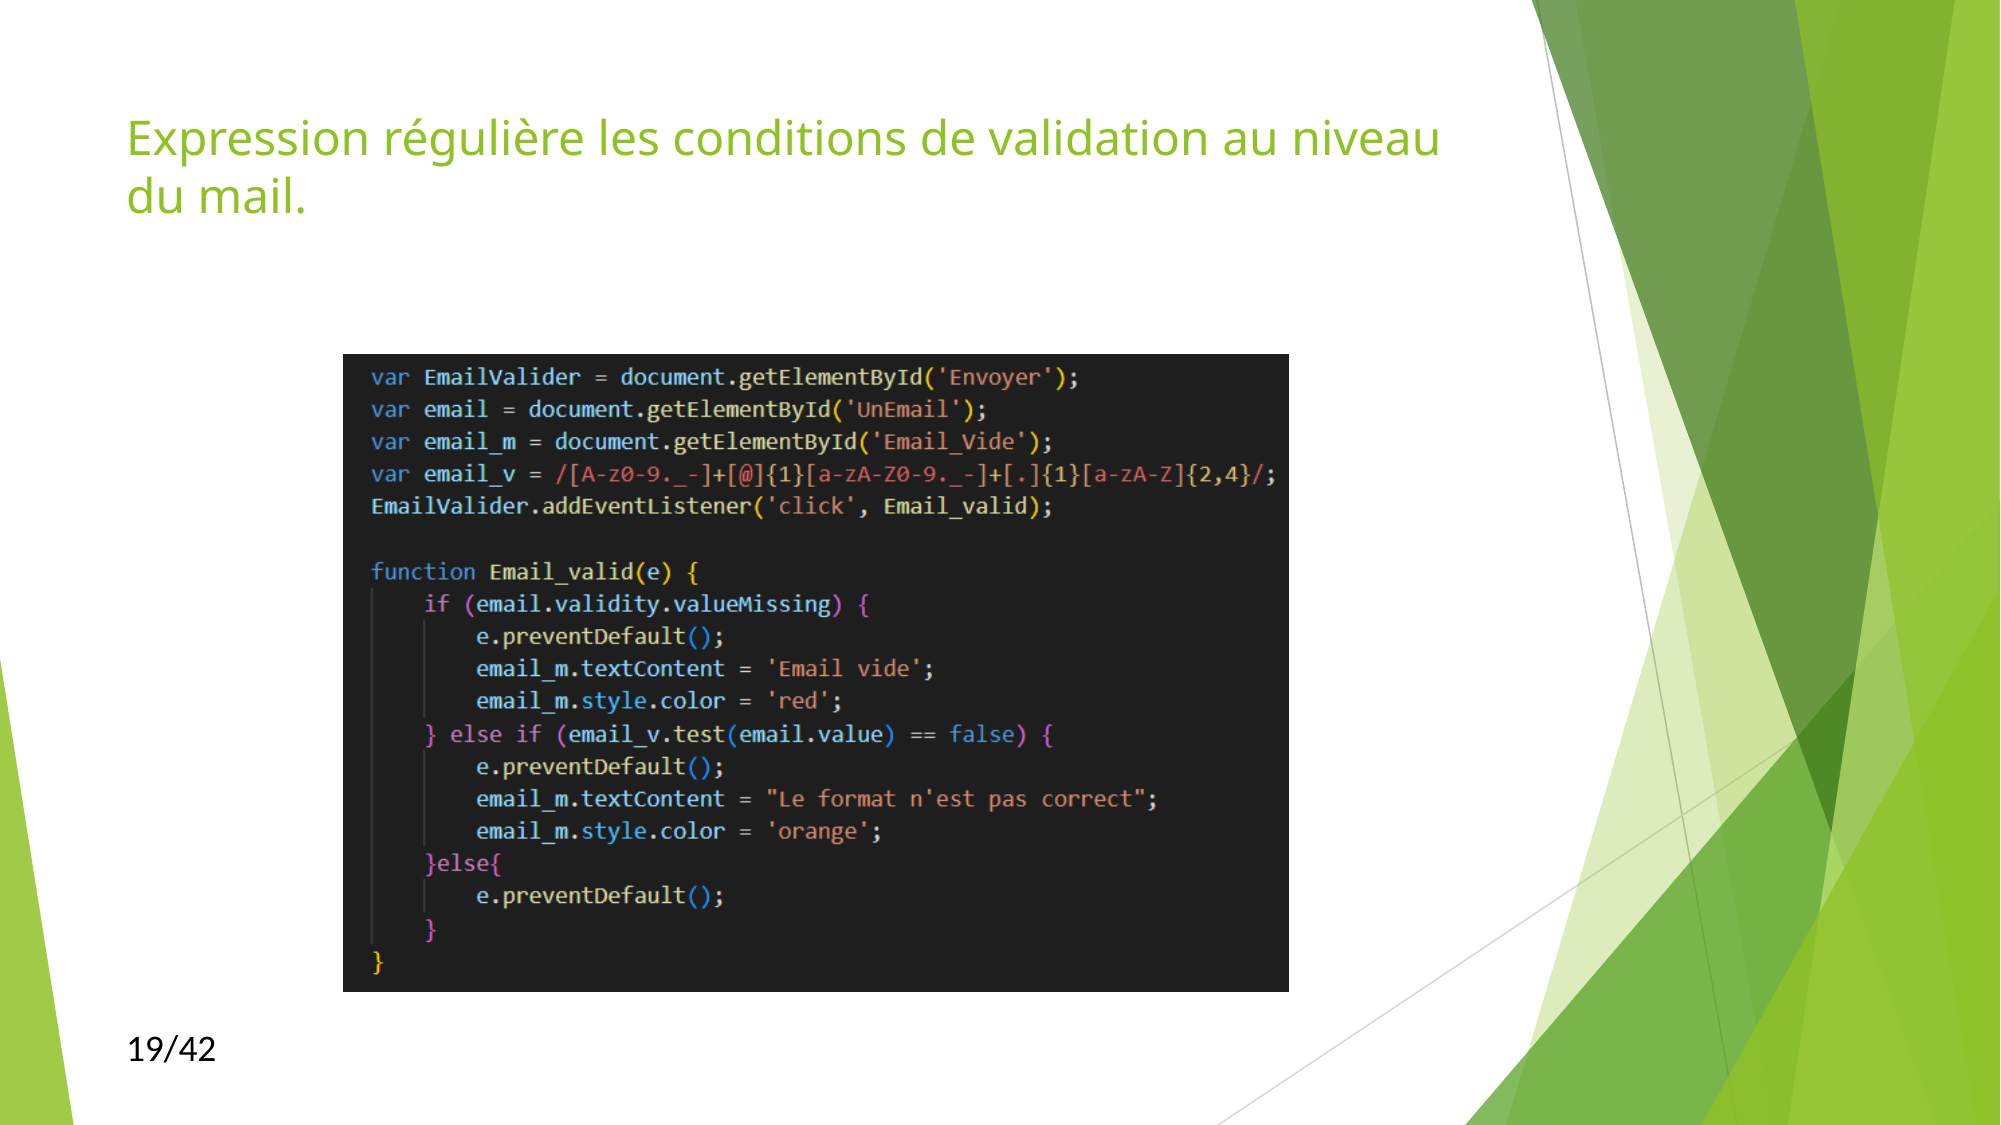

# Expression régulière les conditions de validation au niveau du mail.
19/42